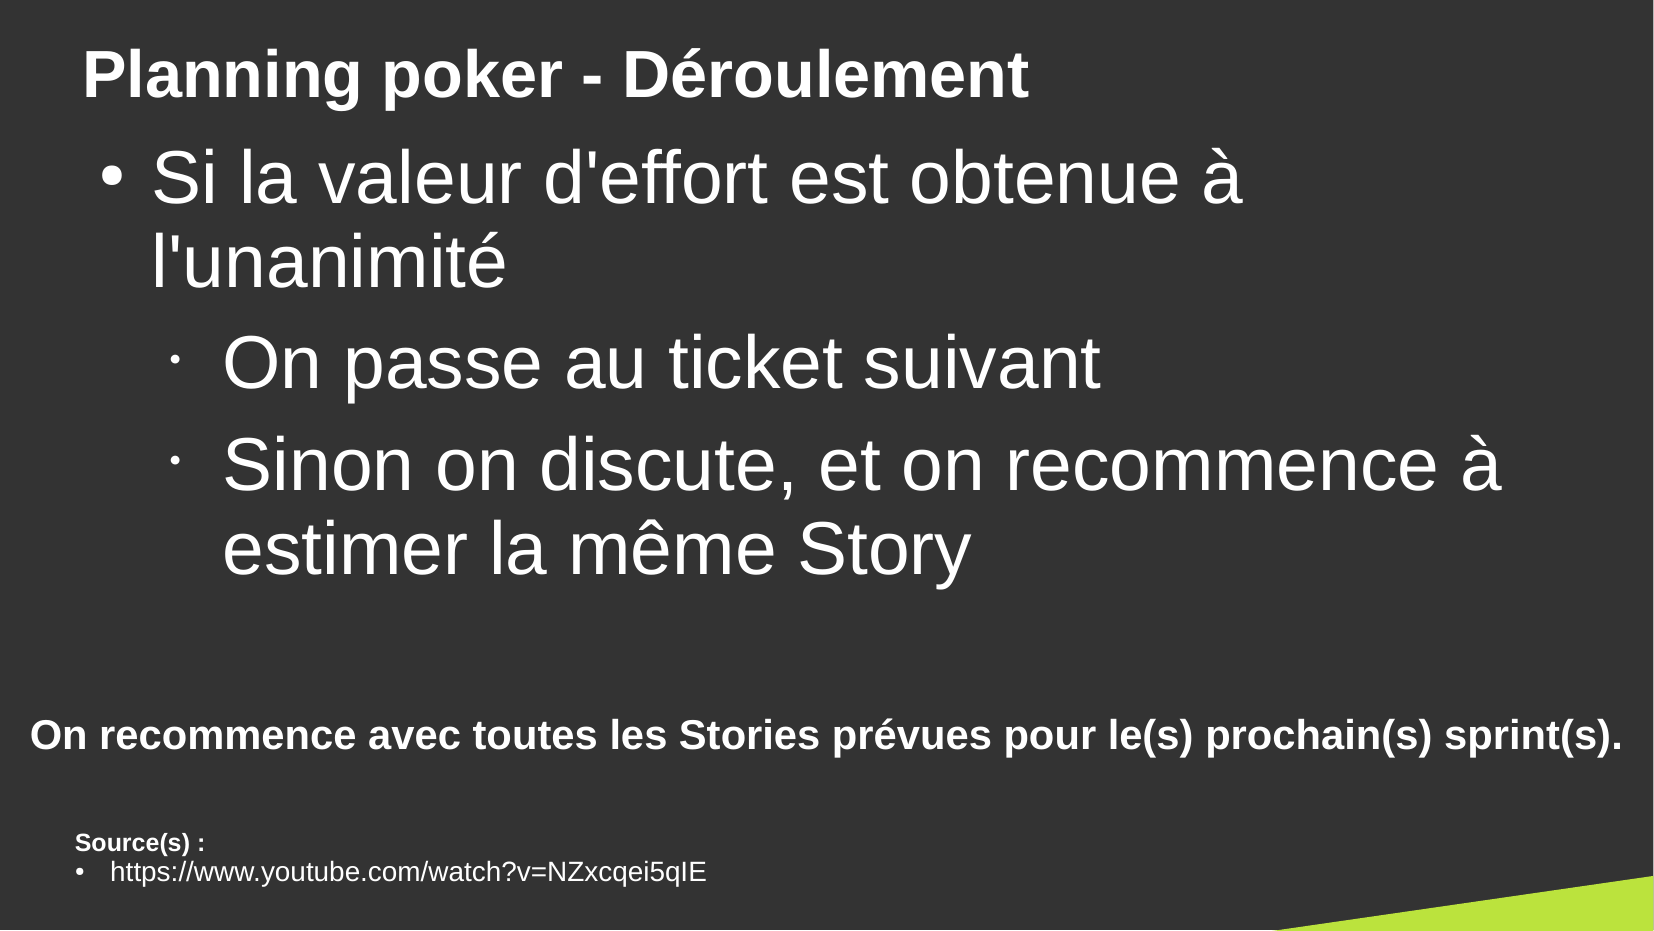

# Planning poker - Déroulement
Si la valeur d'effort est obtenue à l'unanimité
On passe au ticket suivant
Sinon on discute, et on recommence à estimer la même Story
On recommence avec toutes les Stories prévues pour le(s) prochain(s) sprint(s).
Source(s) :
https://www.youtube.com/watch?v=NZxcqei5qIE